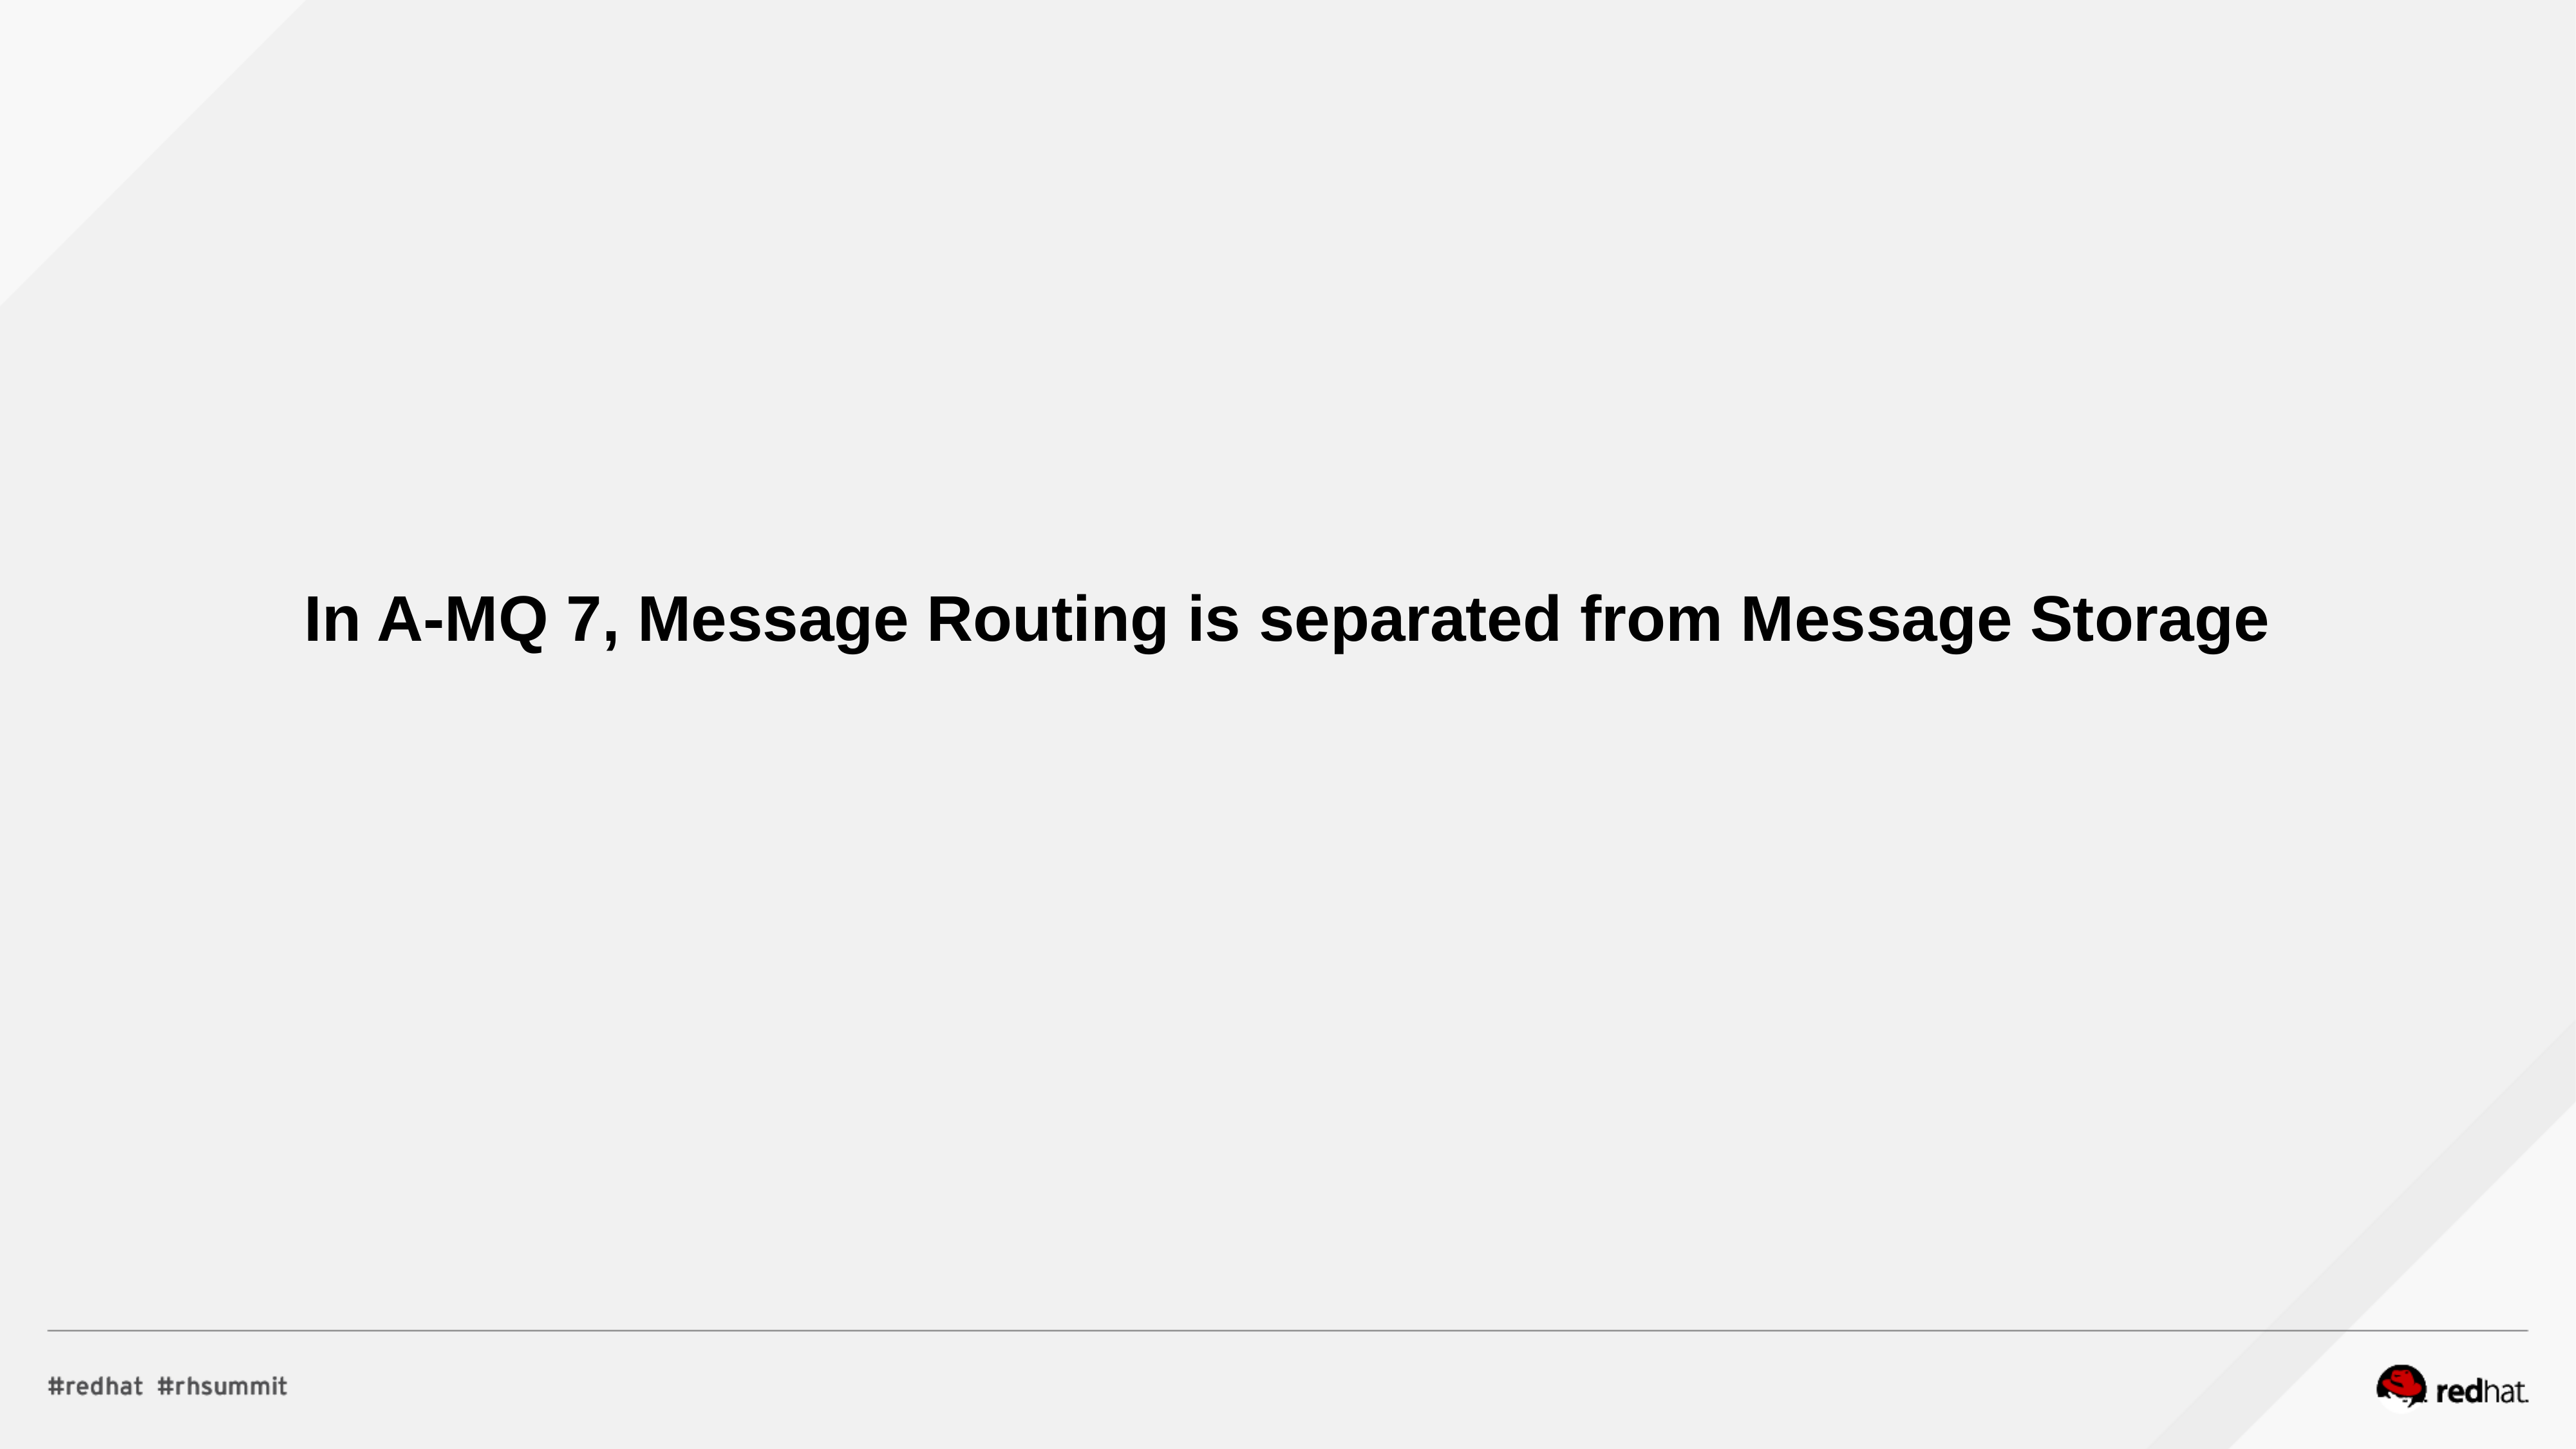

# In A-MQ 7, Message Routing is separated from Message Storage